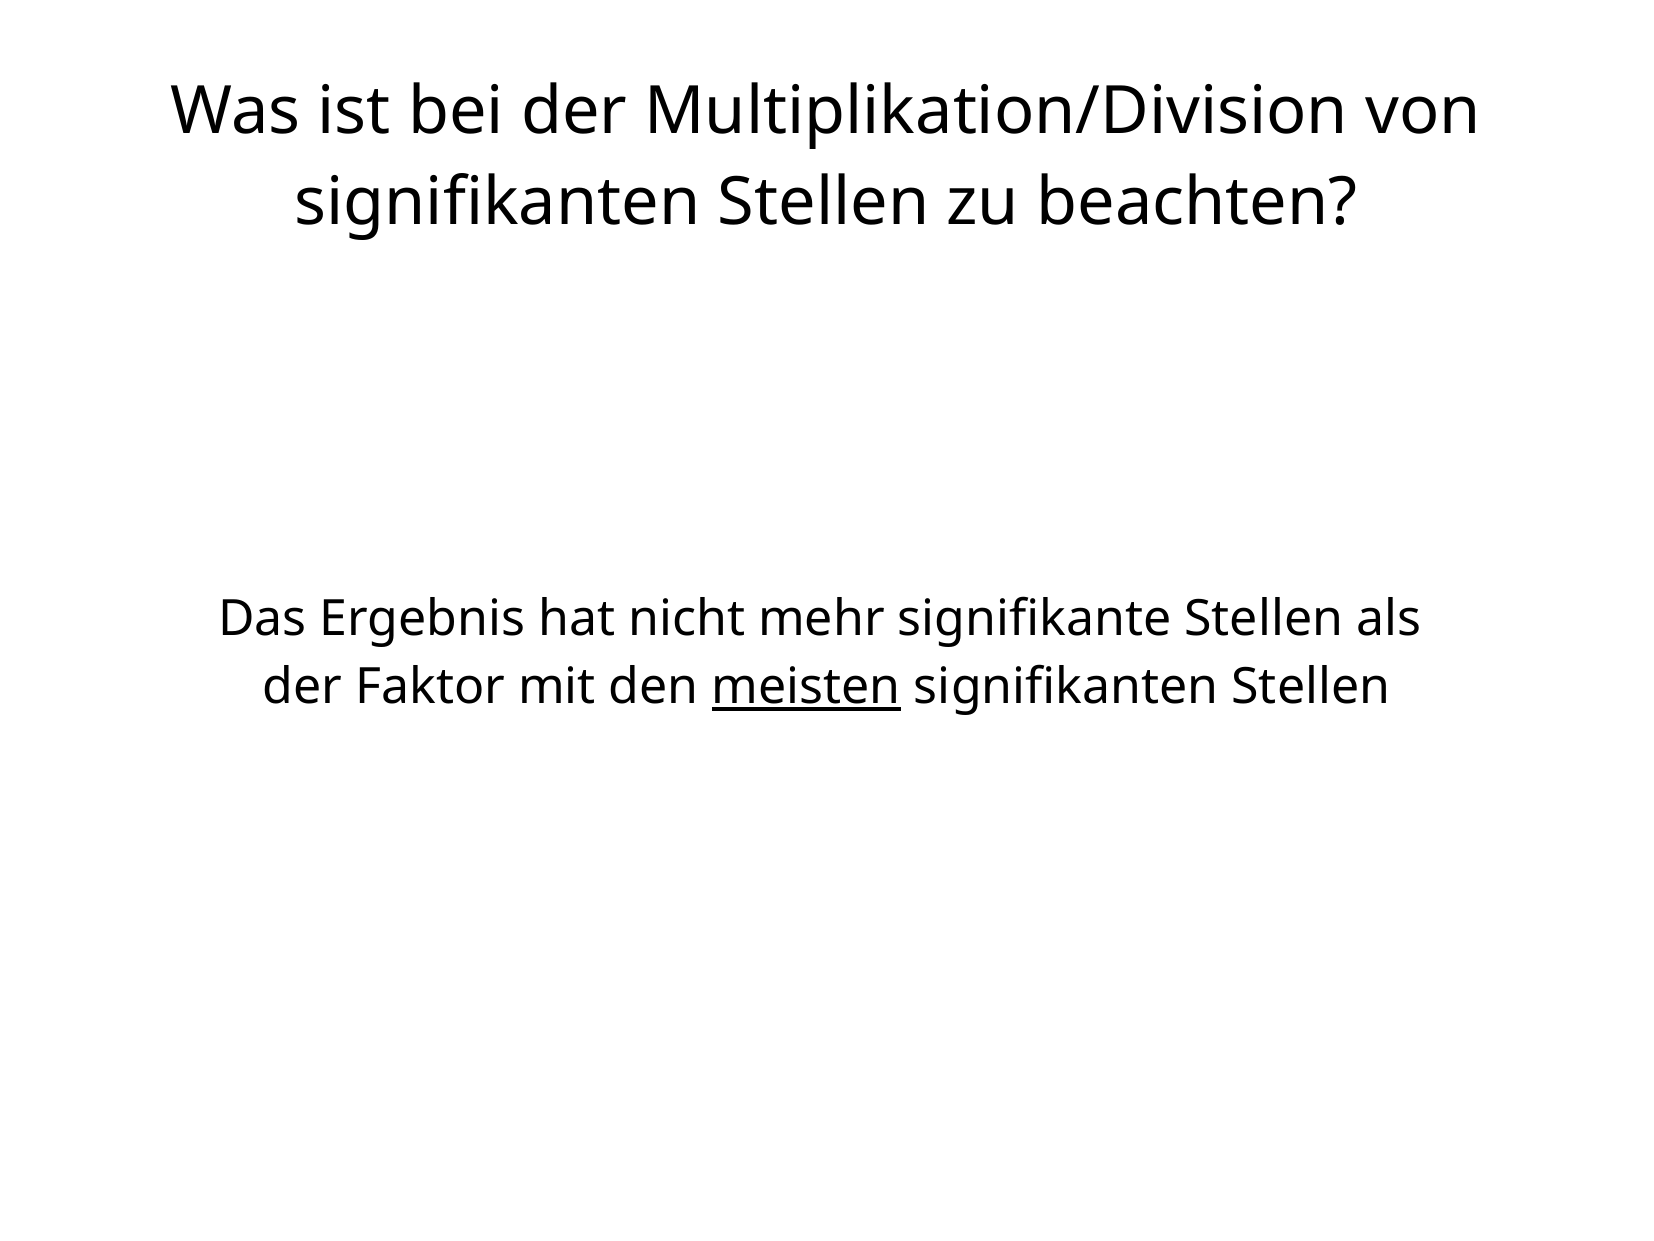

# Was ist bei der Multiplikation/Division von signifikanten Stellen zu beachten?
Das Ergebnis hat nicht mehr signifikante Stellen als
der Faktor mit den meisten signifikanten Stellen